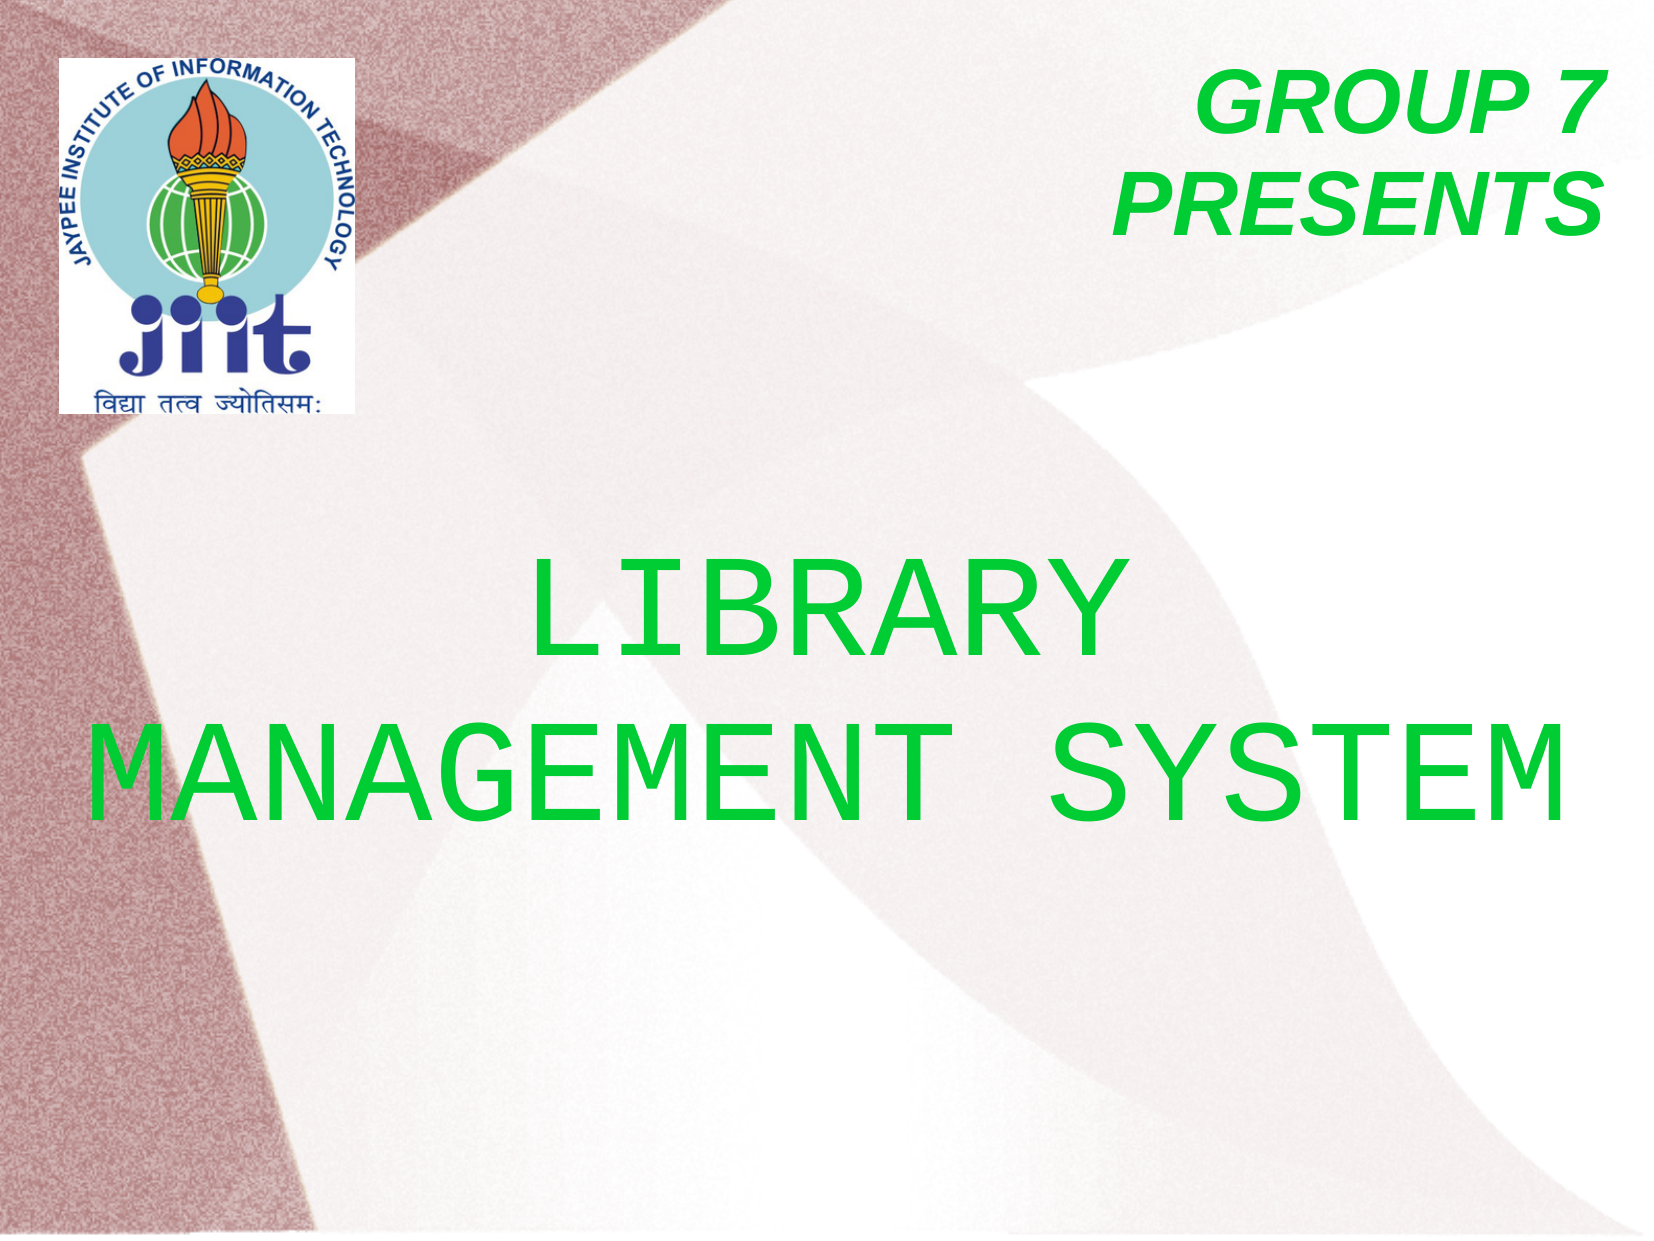

# GROUP 7 PRESENTS
LIBRARY MANAGEMENT SYSTEM